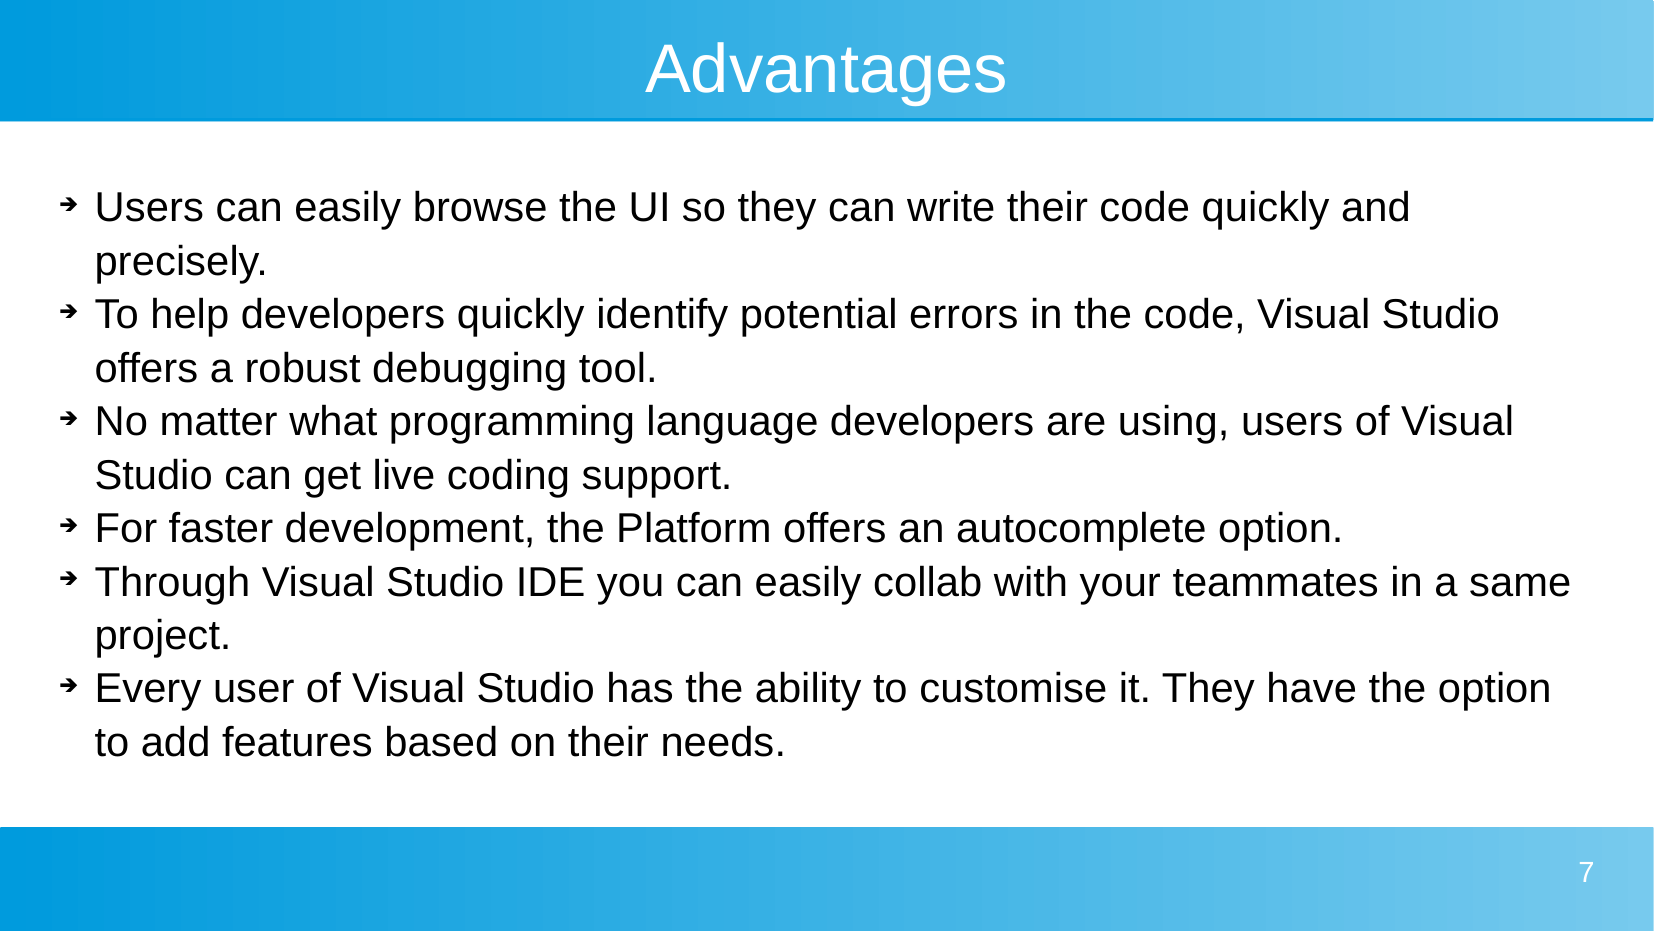

# Advantages
Users can easily browse the UI so they can write their code quickly and precisely.
To help developers quickly identify potential errors in the code, Visual Studio offers a robust debugging tool.
No matter what programming language developers are using, users of Visual Studio can get live coding support.
For faster development, the Platform offers an autocomplete option.
Through Visual Studio IDE you can easily collab with your teammates in a same project.
Every user of Visual Studio has the ability to customise it. They have the option to add features based on their needs.
7